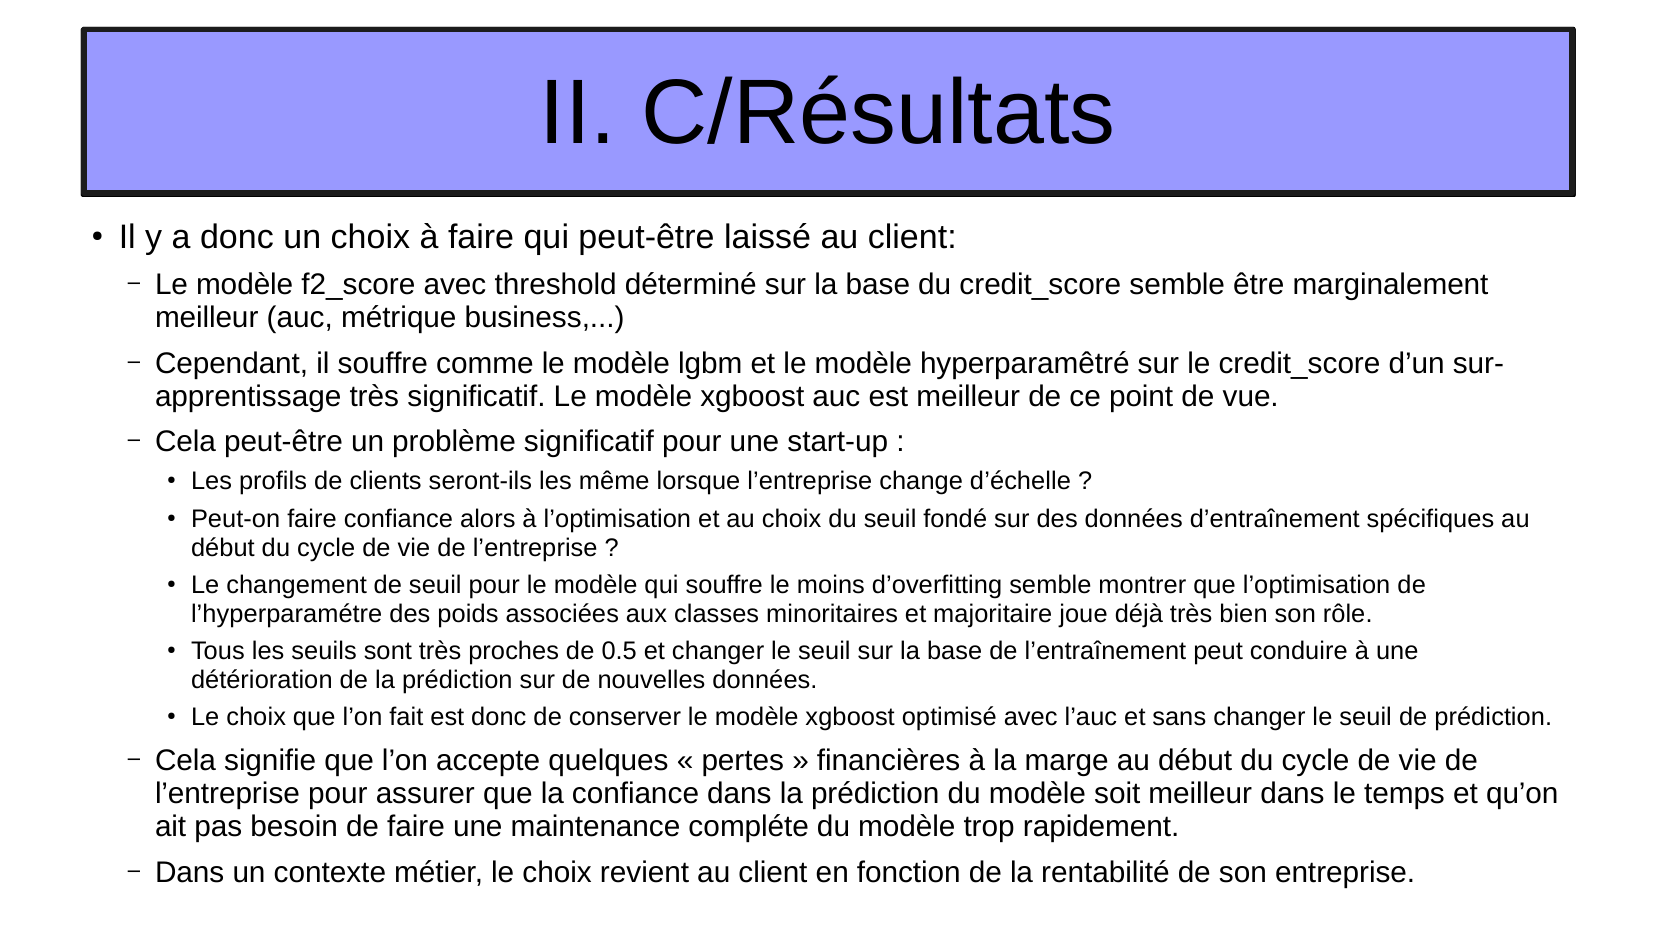

II. C/Résultats
#
Il y a donc un choix à faire qui peut-être laissé au client:
Le modèle f2_score avec threshold déterminé sur la base du credit_score semble être marginalement meilleur (auc, métrique business,...)
Cependant, il souffre comme le modèle lgbm et le modèle hyperparamêtré sur le credit_score d’un sur-apprentissage très significatif. Le modèle xgboost auc est meilleur de ce point de vue.
Cela peut-être un problème significatif pour une start-up :
Les profils de clients seront-ils les même lorsque l’entreprise change d’échelle ?
Peut-on faire confiance alors à l’optimisation et au choix du seuil fondé sur des données d’entraînement spécifiques au début du cycle de vie de l’entreprise ?
Le changement de seuil pour le modèle qui souffre le moins d’overfitting semble montrer que l’optimisation de l’hyperparamétre des poids associées aux classes minoritaires et majoritaire joue déjà très bien son rôle.
Tous les seuils sont très proches de 0.5 et changer le seuil sur la base de l’entraînement peut conduire à une détérioration de la prédiction sur de nouvelles données.
Le choix que l’on fait est donc de conserver le modèle xgboost optimisé avec l’auc et sans changer le seuil de prédiction.
Cela signifie que l’on accepte quelques « pertes » financières à la marge au début du cycle de vie de l’entreprise pour assurer que la confiance dans la prédiction du modèle soit meilleur dans le temps et qu’on ait pas besoin de faire une maintenance compléte du modèle trop rapidement.
Dans un contexte métier, le choix revient au client en fonction de la rentabilité de son entreprise.